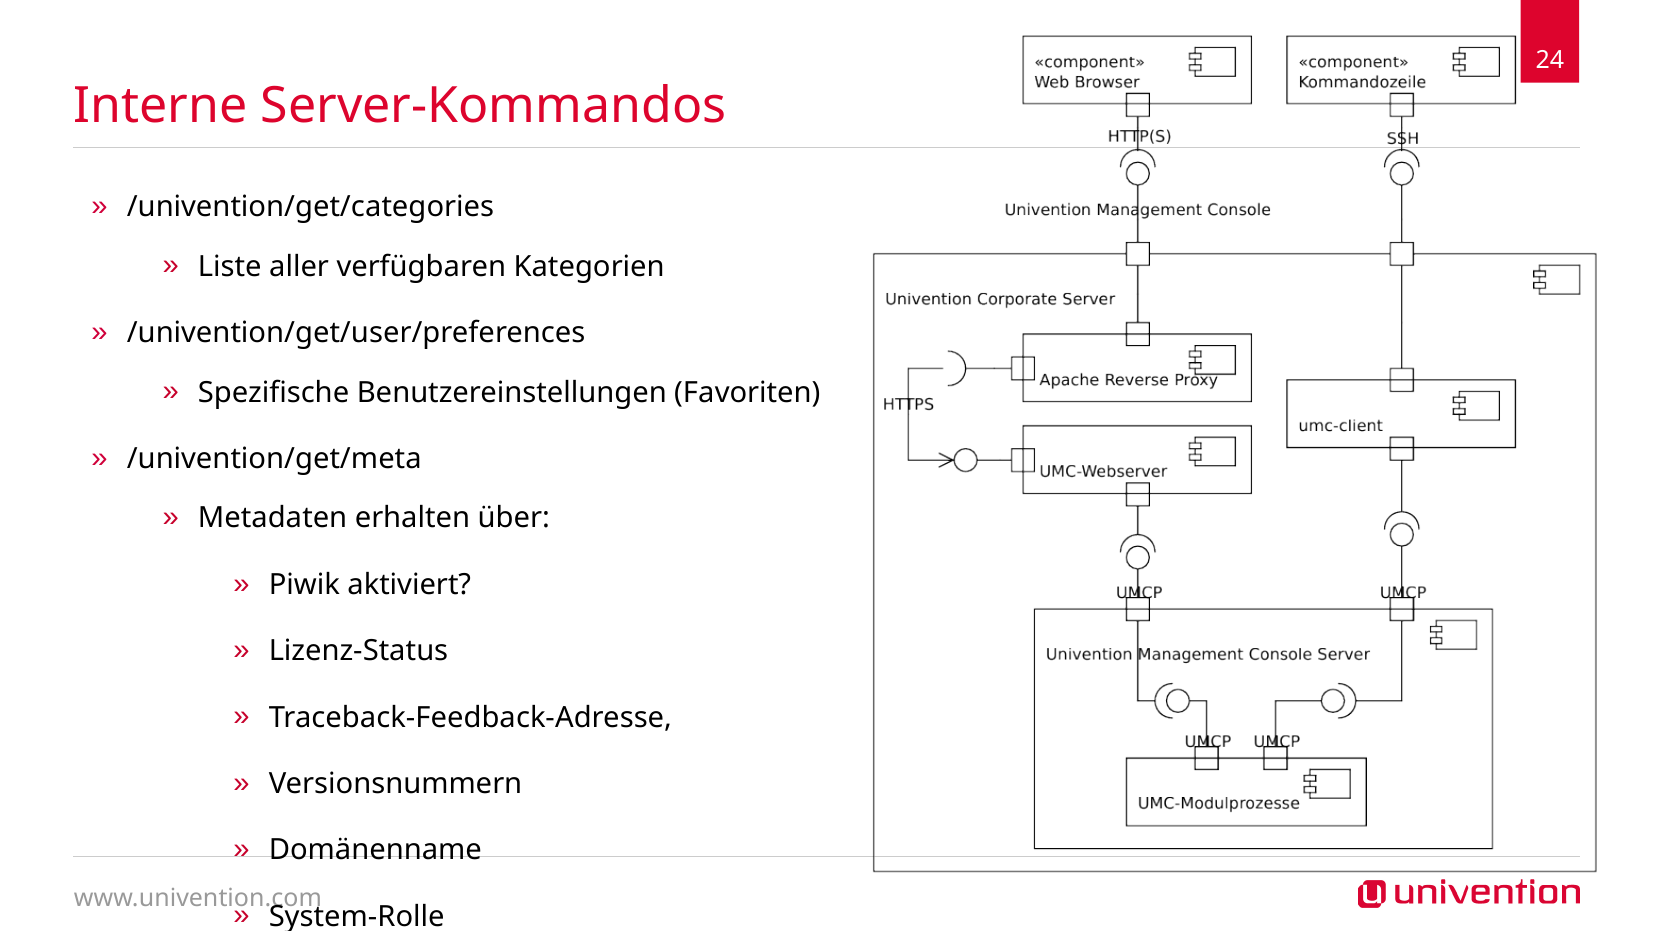

# Interne Server-Kommandos
/univention/get/categories
Liste aller verfügbaren Kategorien
/univention/get/user/preferences
Spezifische Benutzereinstellungen (Favoriten)
/univention/get/meta
Metadaten erhalten über:
Piwik aktiviert?
Lizenz-Status
Traceback-Feedback-Adresse,
Versionsnummern
Domänenname
System-Rolle
Gültigkeit der SSL-Zertifikate